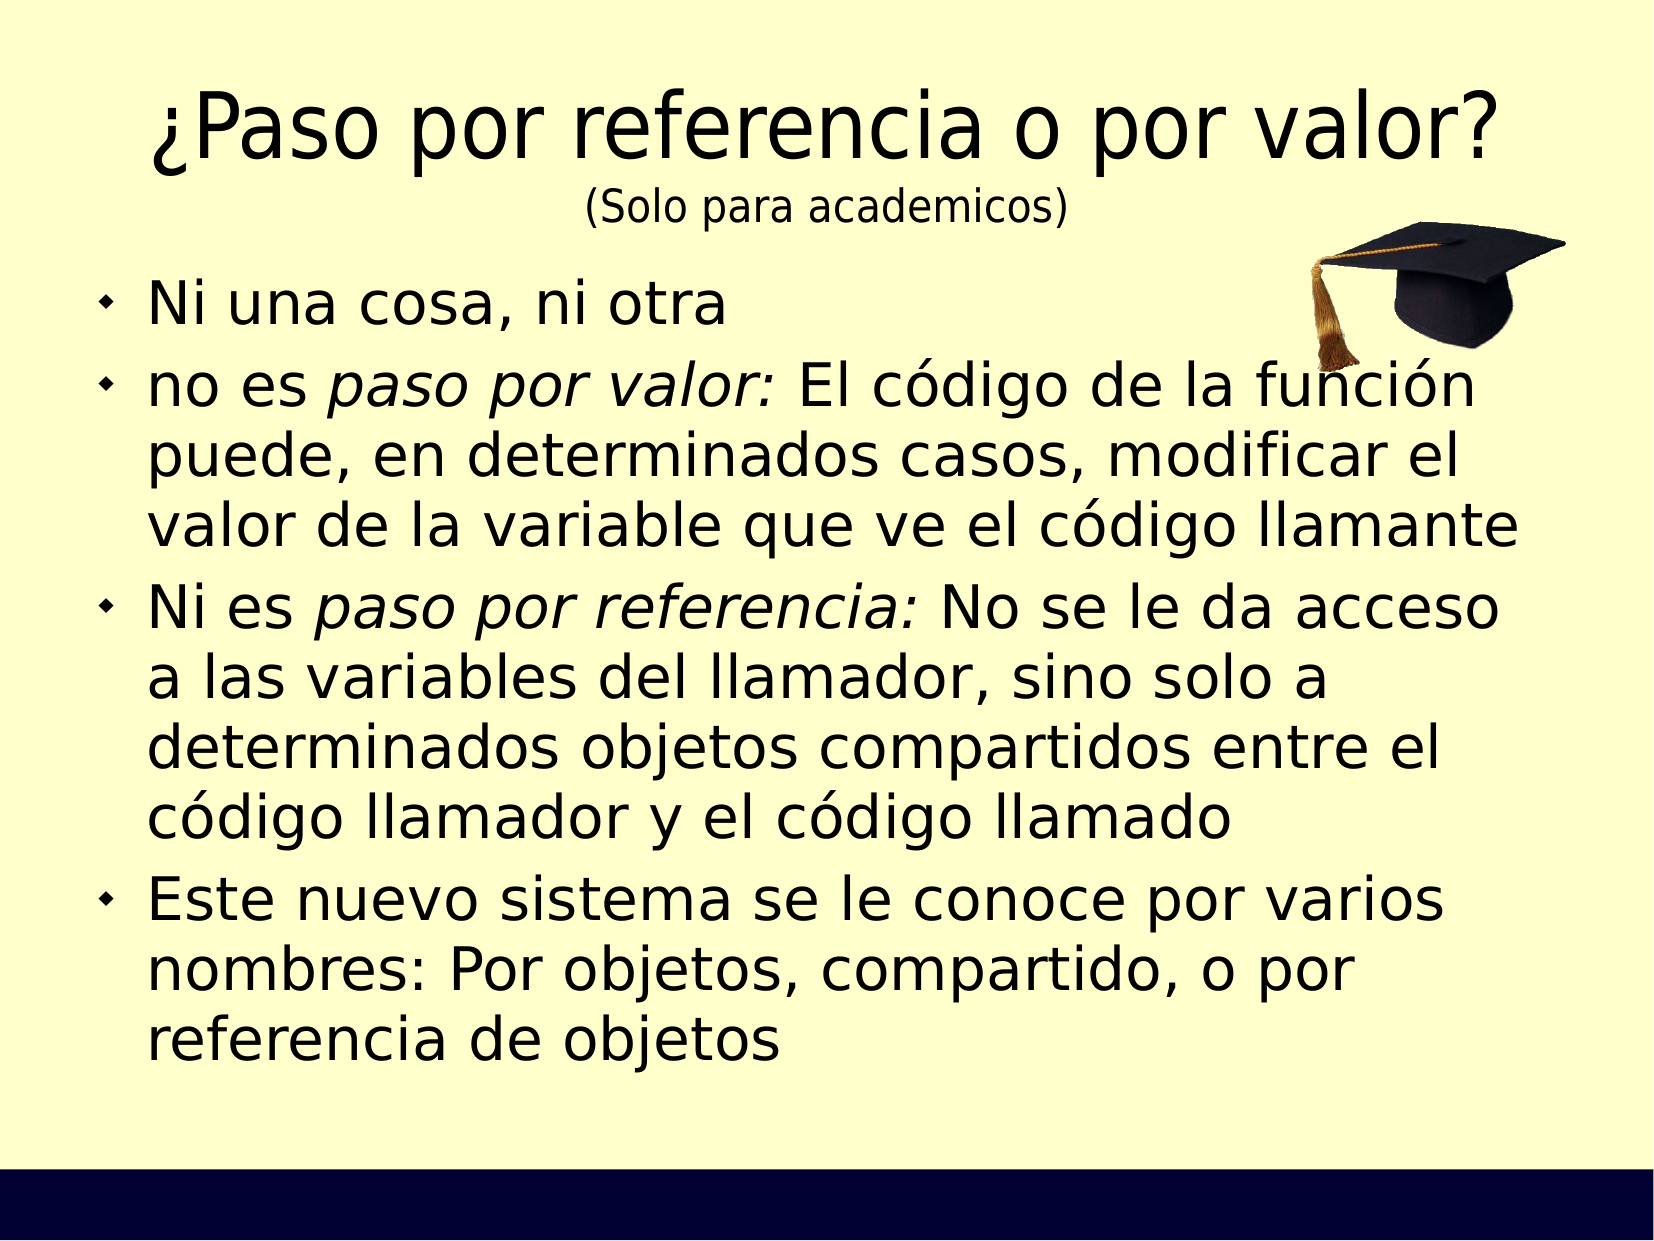

# ¿Paso por referencia o por valor? (Solo para academicos)
Ni una cosa, ni otra
no es paso por valor: El código de la función puede, en determinados casos, modificar el valor de la variable que ve el código llamante
Ni es paso por referencia: No se le da acceso a las variables del llamador, sino solo a determinados objetos compartidos entre el código llamador y el código llamado
Este nuevo sistema se le conoce por varios nombres: Por objetos, compartido, o por referencia de objetos